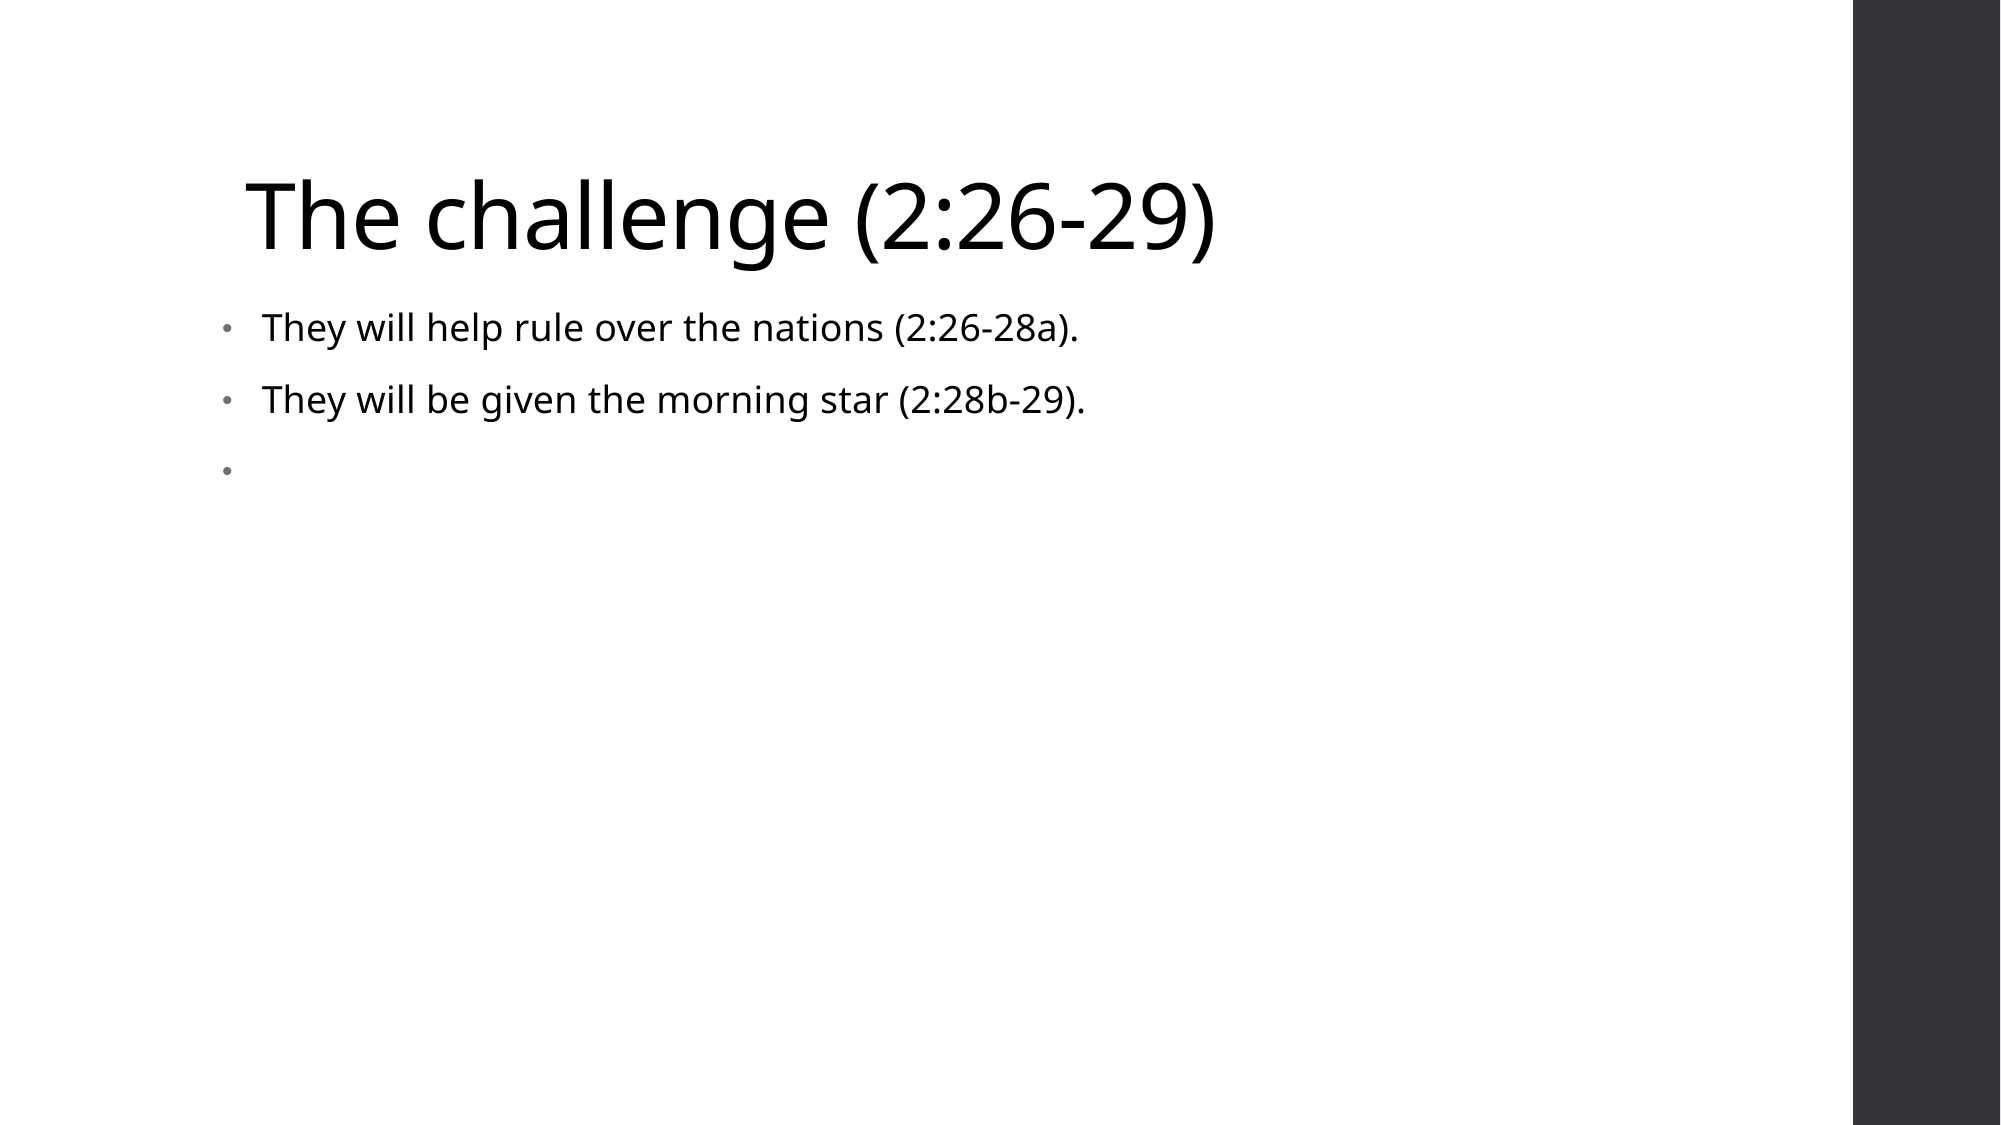

# The challenge (2:26-29)
 They will help rule over the nations (2:26-28a).
 They will be given the morning star (2:28b-29).